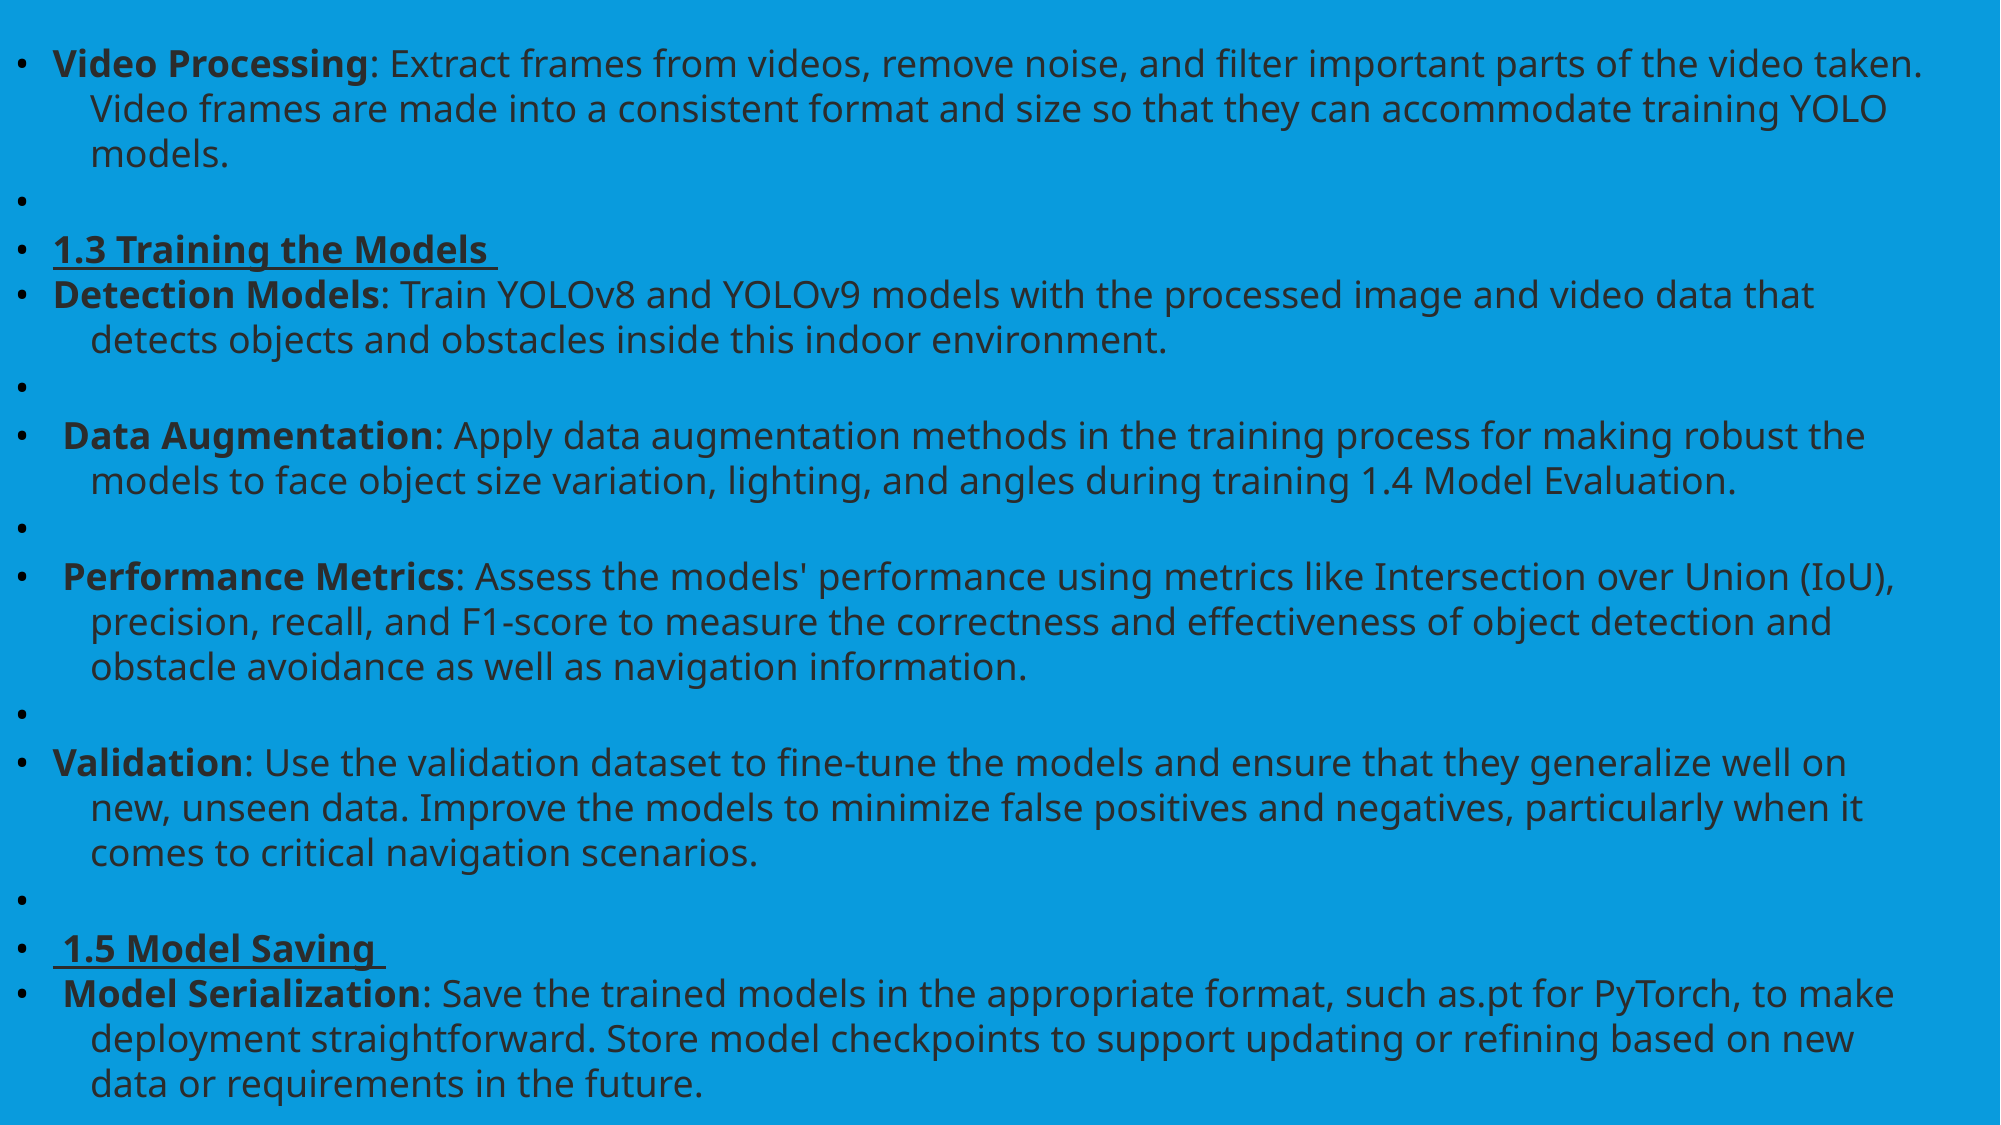

Video Processing: Extract frames from videos, remove noise, and filter important parts of the video taken. Video frames are made into a consistent format and size so that they can accommodate training YOLO models.
1.3 Training the Models
Detection Models: Train YOLOv8 and YOLOv9 models with the processed image and video data that detects objects and obstacles inside this indoor environment.
 Data Augmentation: Apply data augmentation methods in the training process for making robust the models to face object size variation, lighting, and angles during training 1.4 Model Evaluation.
 Performance Metrics: Assess the models' performance using metrics like Intersection over Union (IoU), precision, recall, and F1-score to measure the correctness and effectiveness of object detection and obstacle avoidance as well as navigation information.
Validation: Use the validation dataset to fine-tune the models and ensure that they generalize well on new, unseen data. Improve the models to minimize false positives and negatives, particularly when it comes to critical navigation scenarios.
 1.5 Model Saving
 Model Serialization: Save the trained models in the appropriate format, such as.pt for PyTorch, to make deployment straightforward. Store model checkpoints to support updating or refining based on new data or requirements in the future.